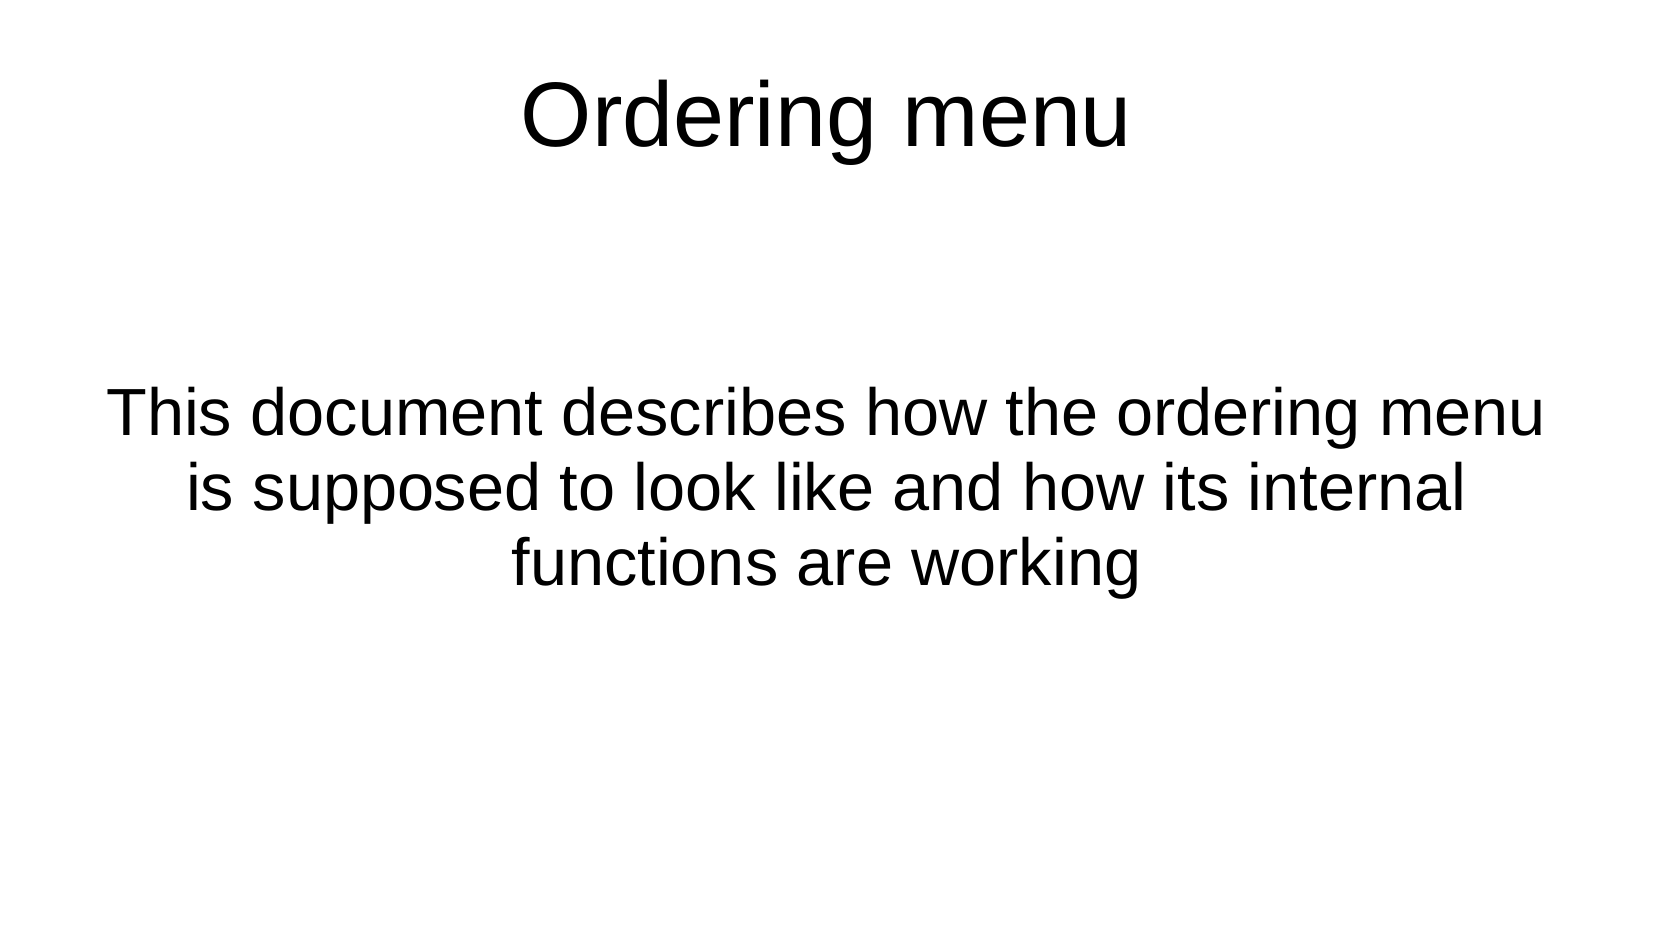

# Ordering menu
This document describes how the ordering menu
is supposed to look like and how its internal functions are working